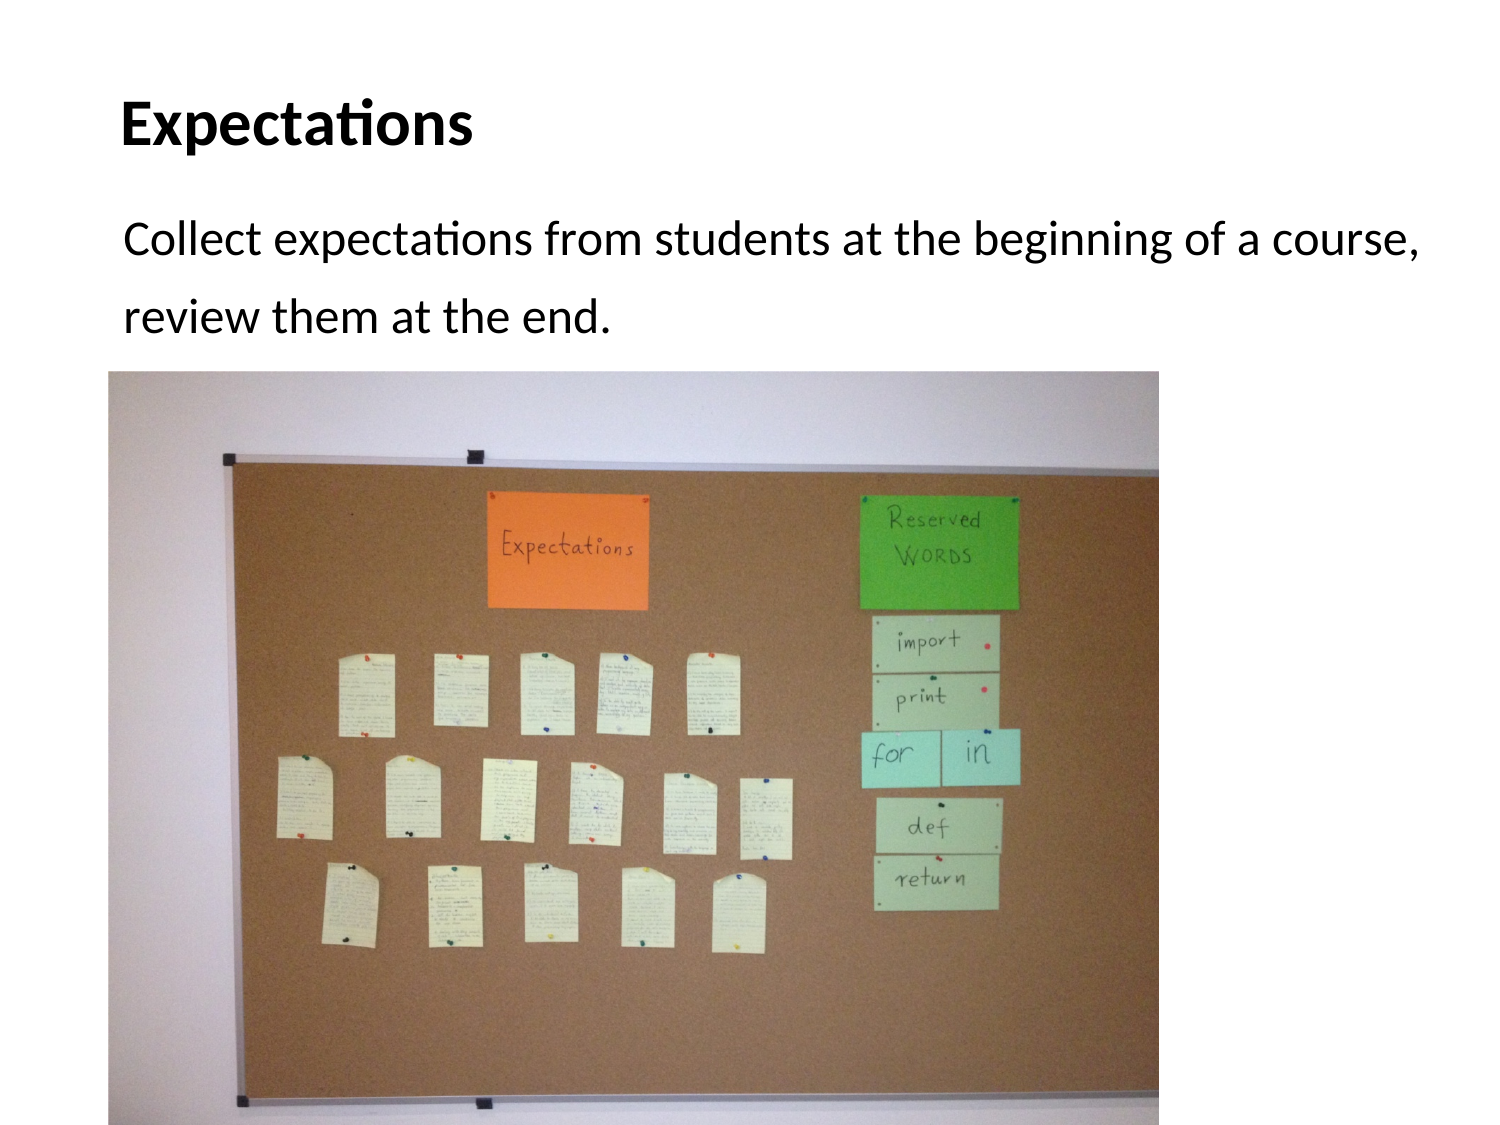

Expectations
Collect expectations from students at the beginning of a course, review them at the end.